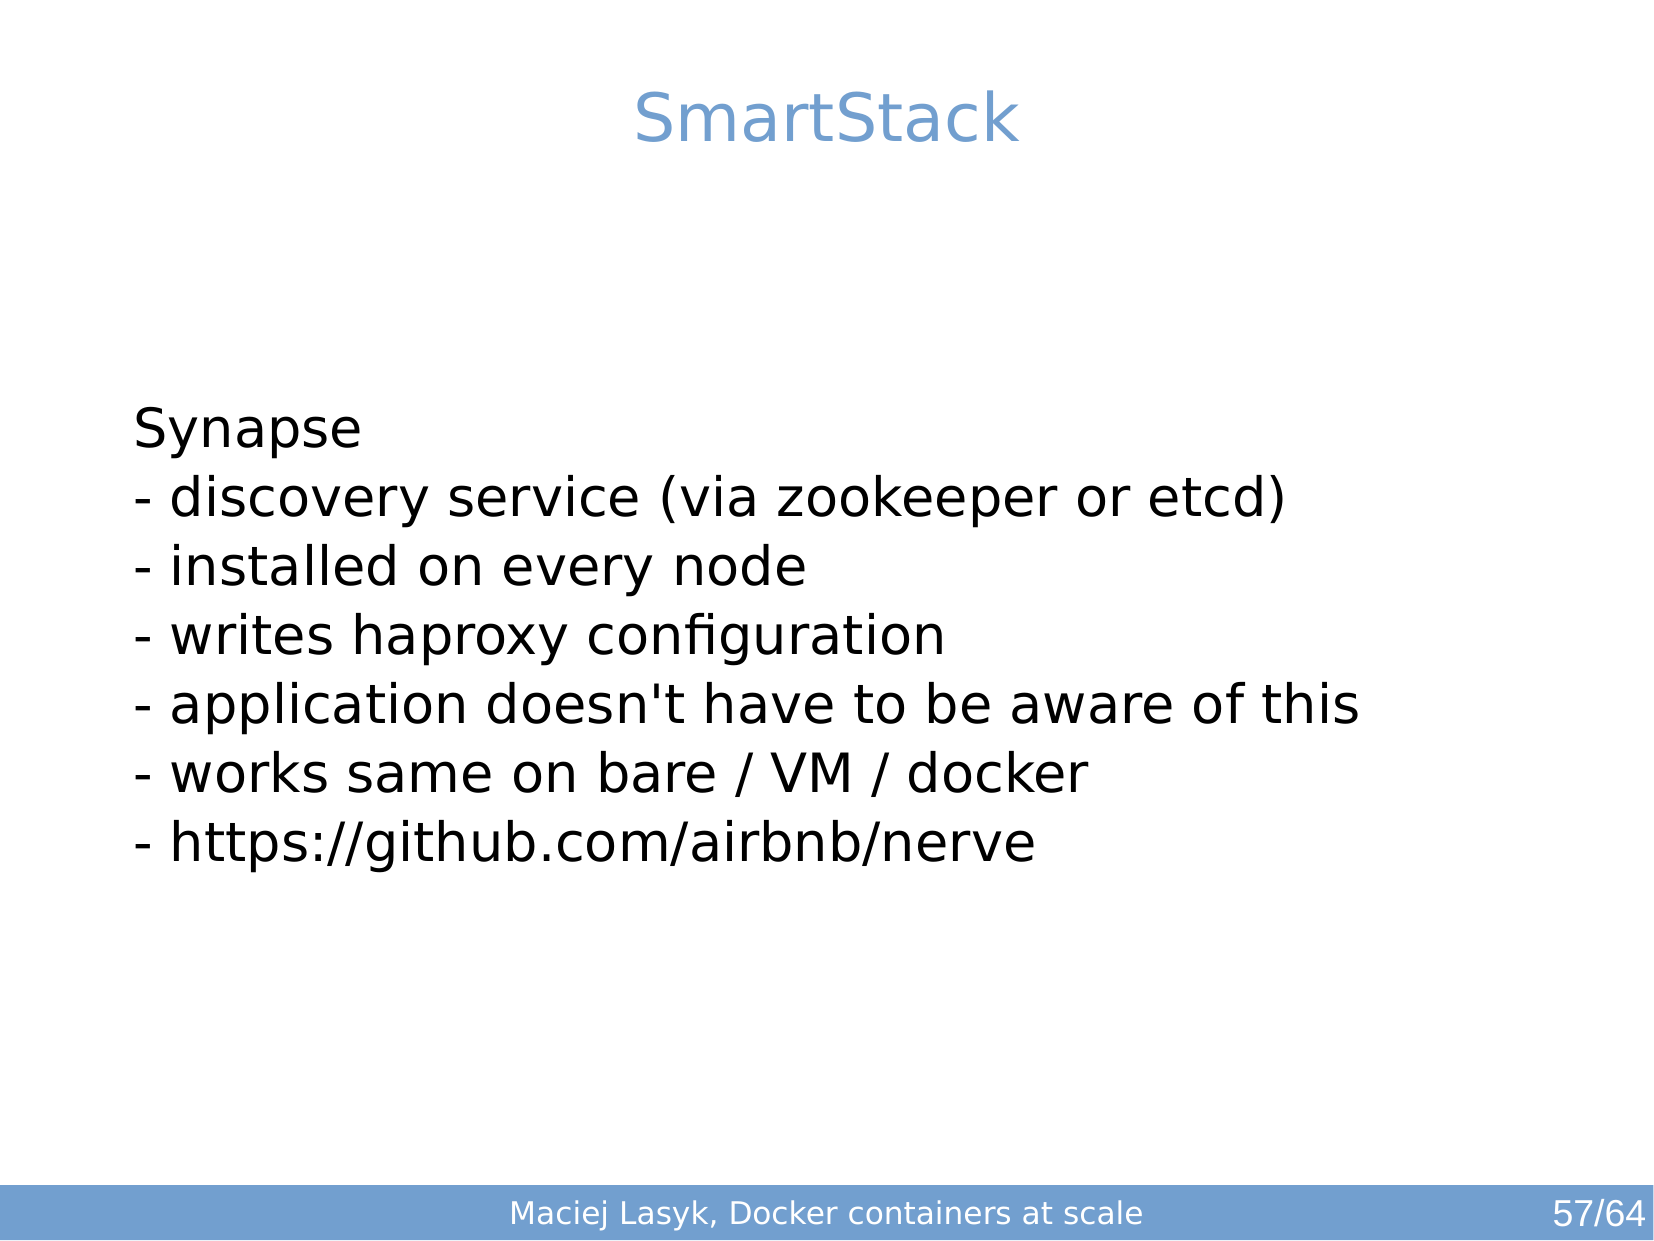

SmartStack
Synapse
- discovery service (via zookeeper or etcd)
- installed on every node
- writes haproxy configuration
- application doesn't have to be aware of this
- works same on bare / VM / docker
- https://github.com/airbnb/nerve
 57/64
Maciej Lasyk, Docker containers at scale